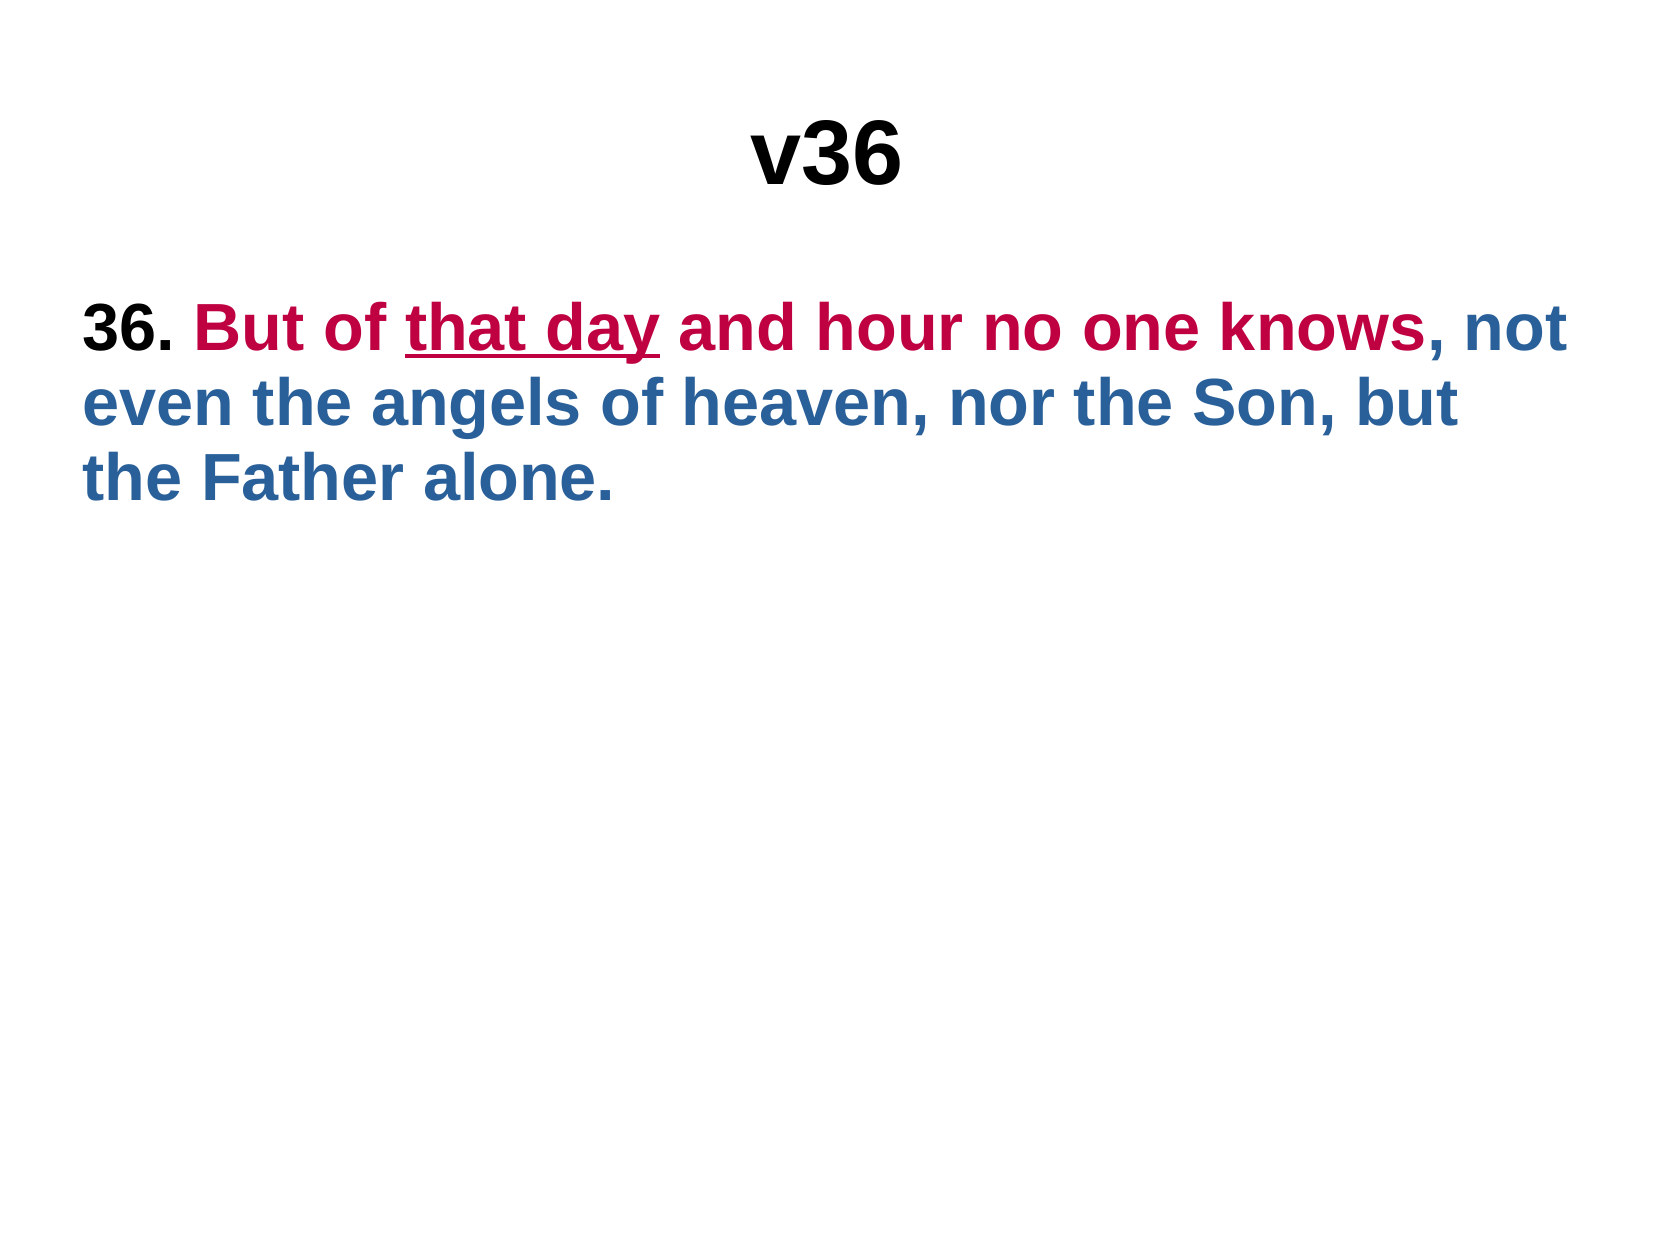

# v36
36. But of that day and hour no one knows, not even the angels of heaven, nor the Son, but the Father alone.